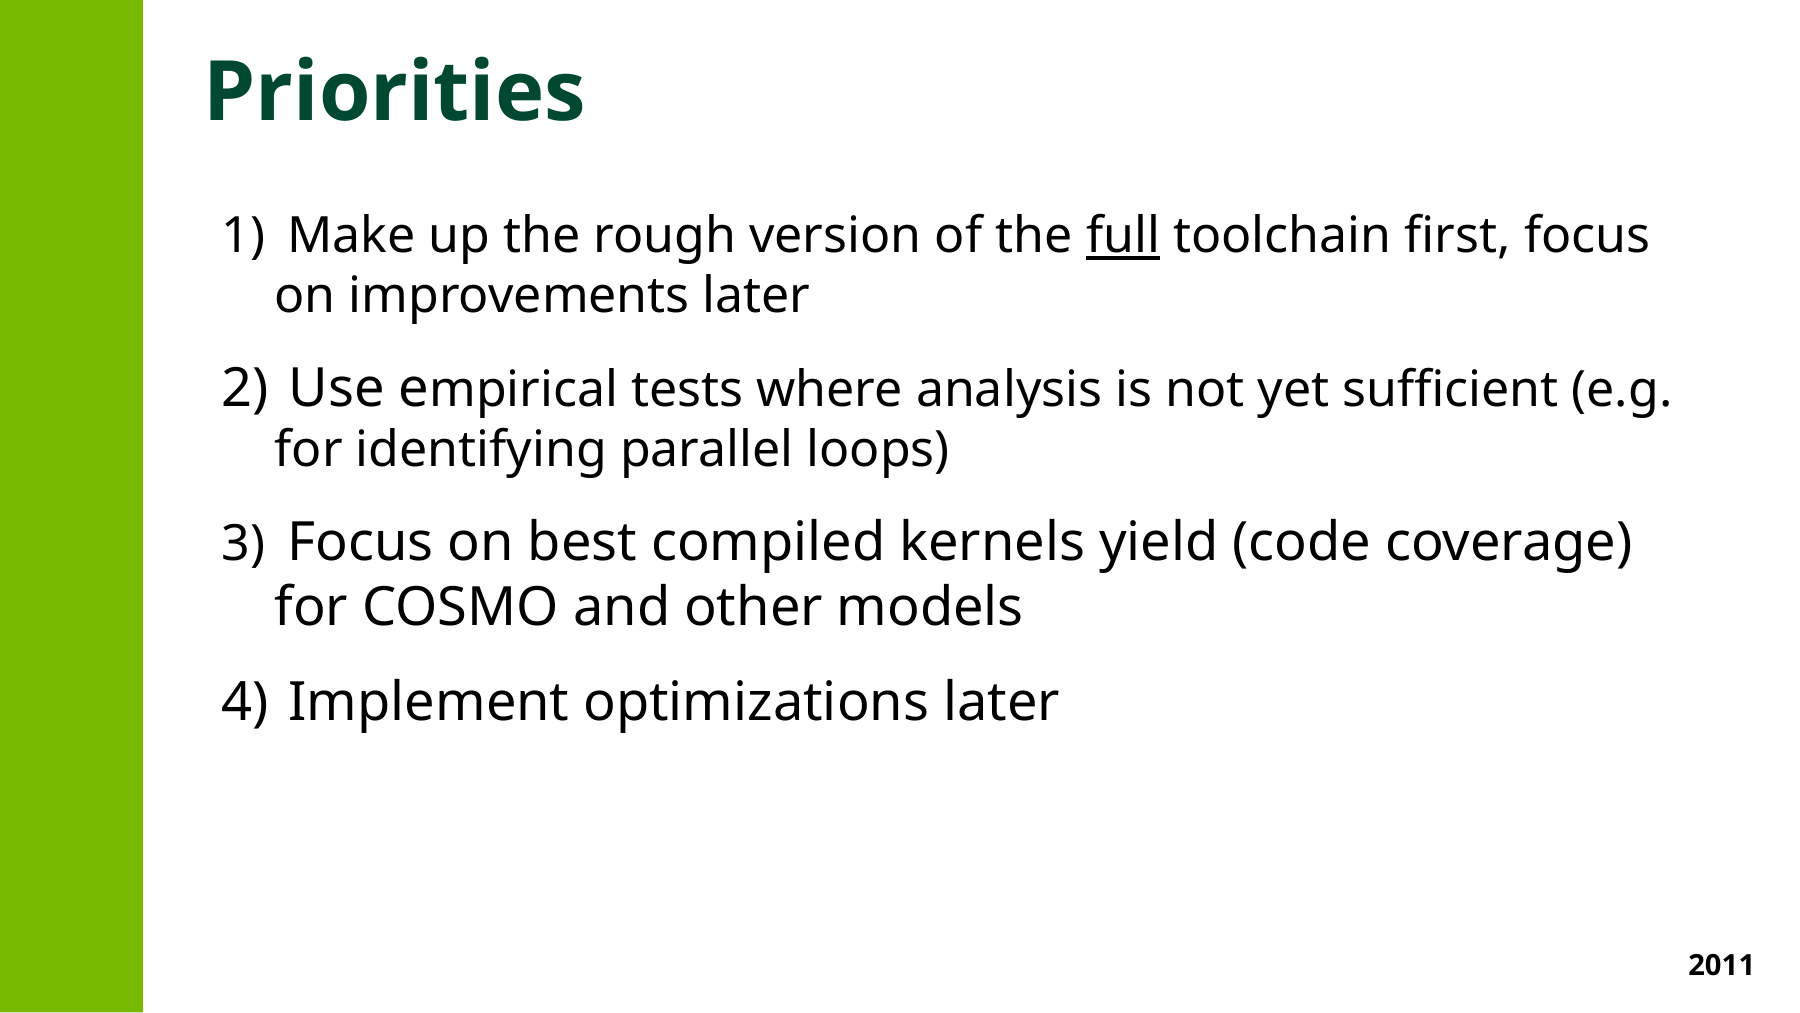

# Priorities
 Make up the rough version of the full toolchain first, focus on improvements later
 Use empirical tests where analysis is not yet sufficient (e.g. for identifying parallel loops)
 Focus on best compiled kernels yield (code coverage) for COSMO and other models
 Implement optimizations later